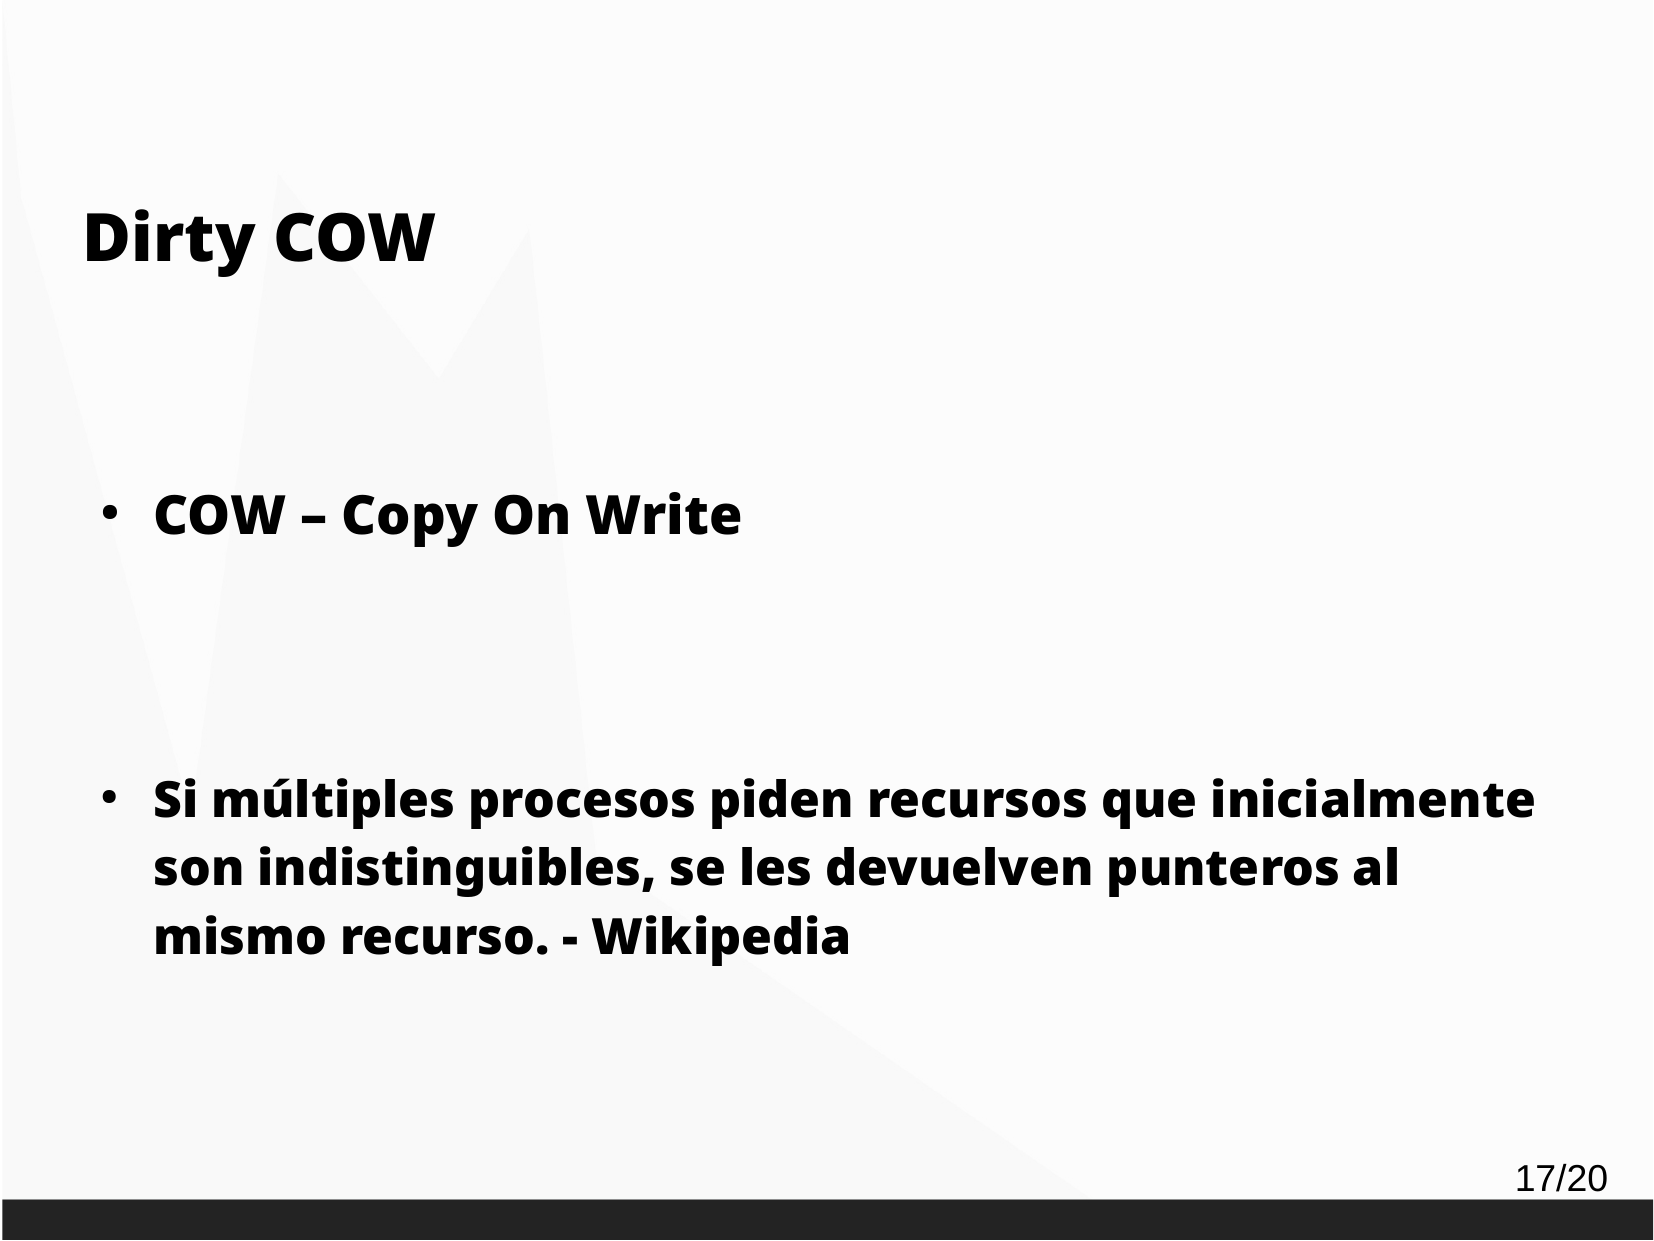

# Dirty COW
COW – Copy On Write
Si múltiples procesos piden recursos que inicialmente son indistinguibles, se les devuelven punteros al mismo recurso. - Wikipedia
17/20